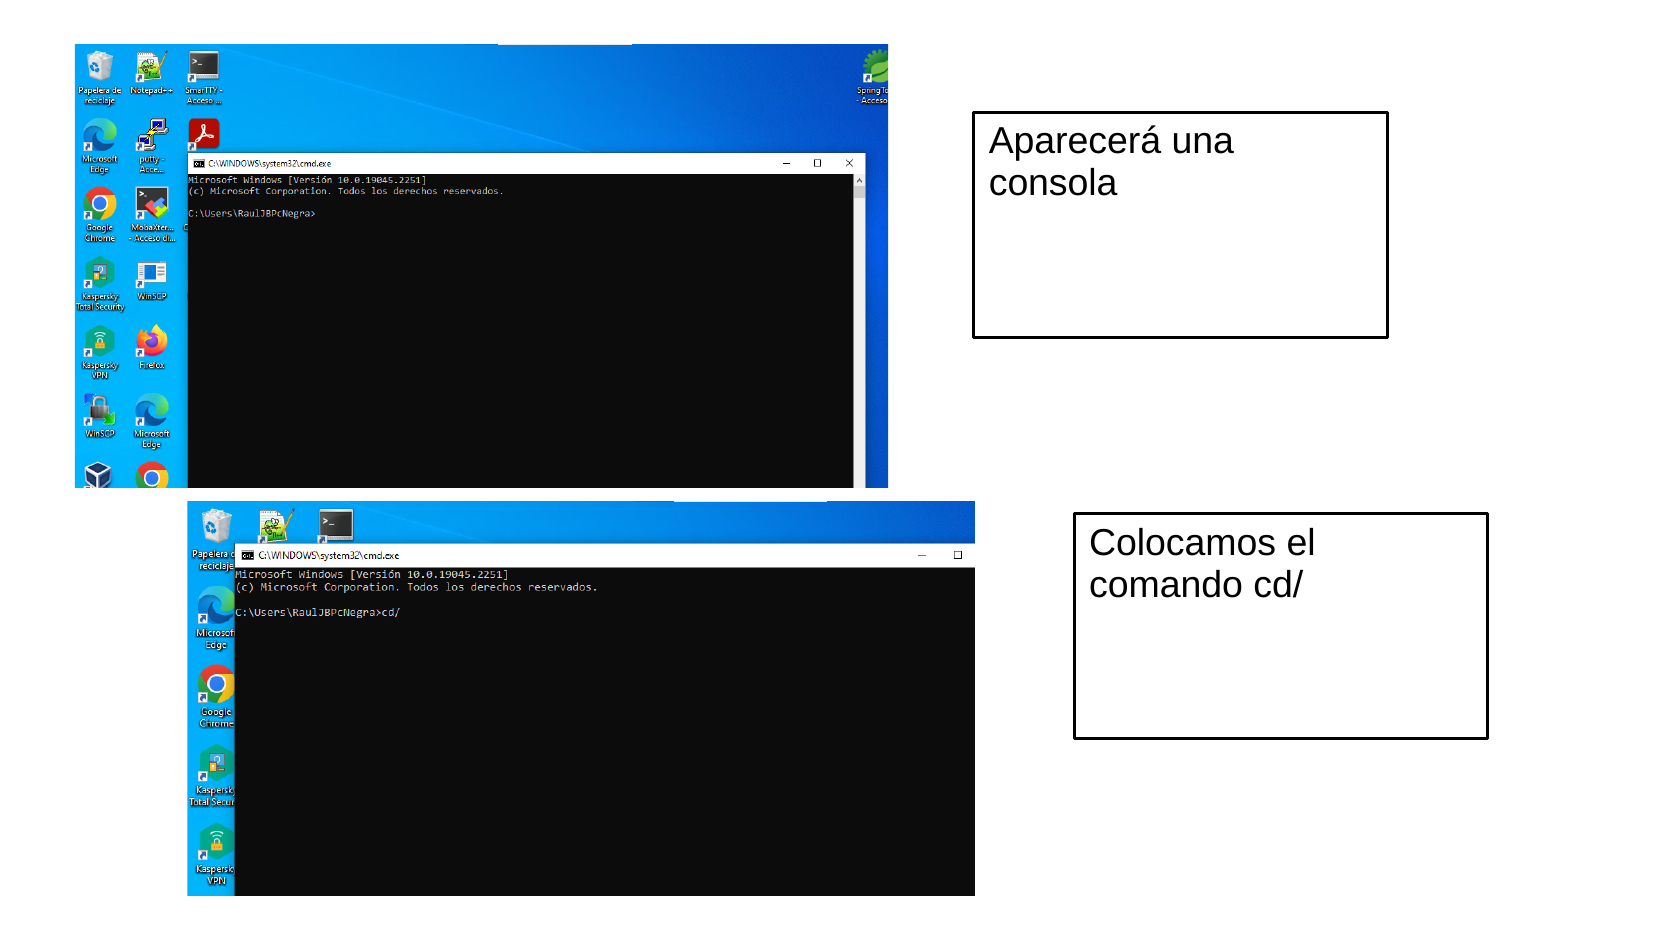

#
Aparecerá una consola
Colocamos el comando cd/